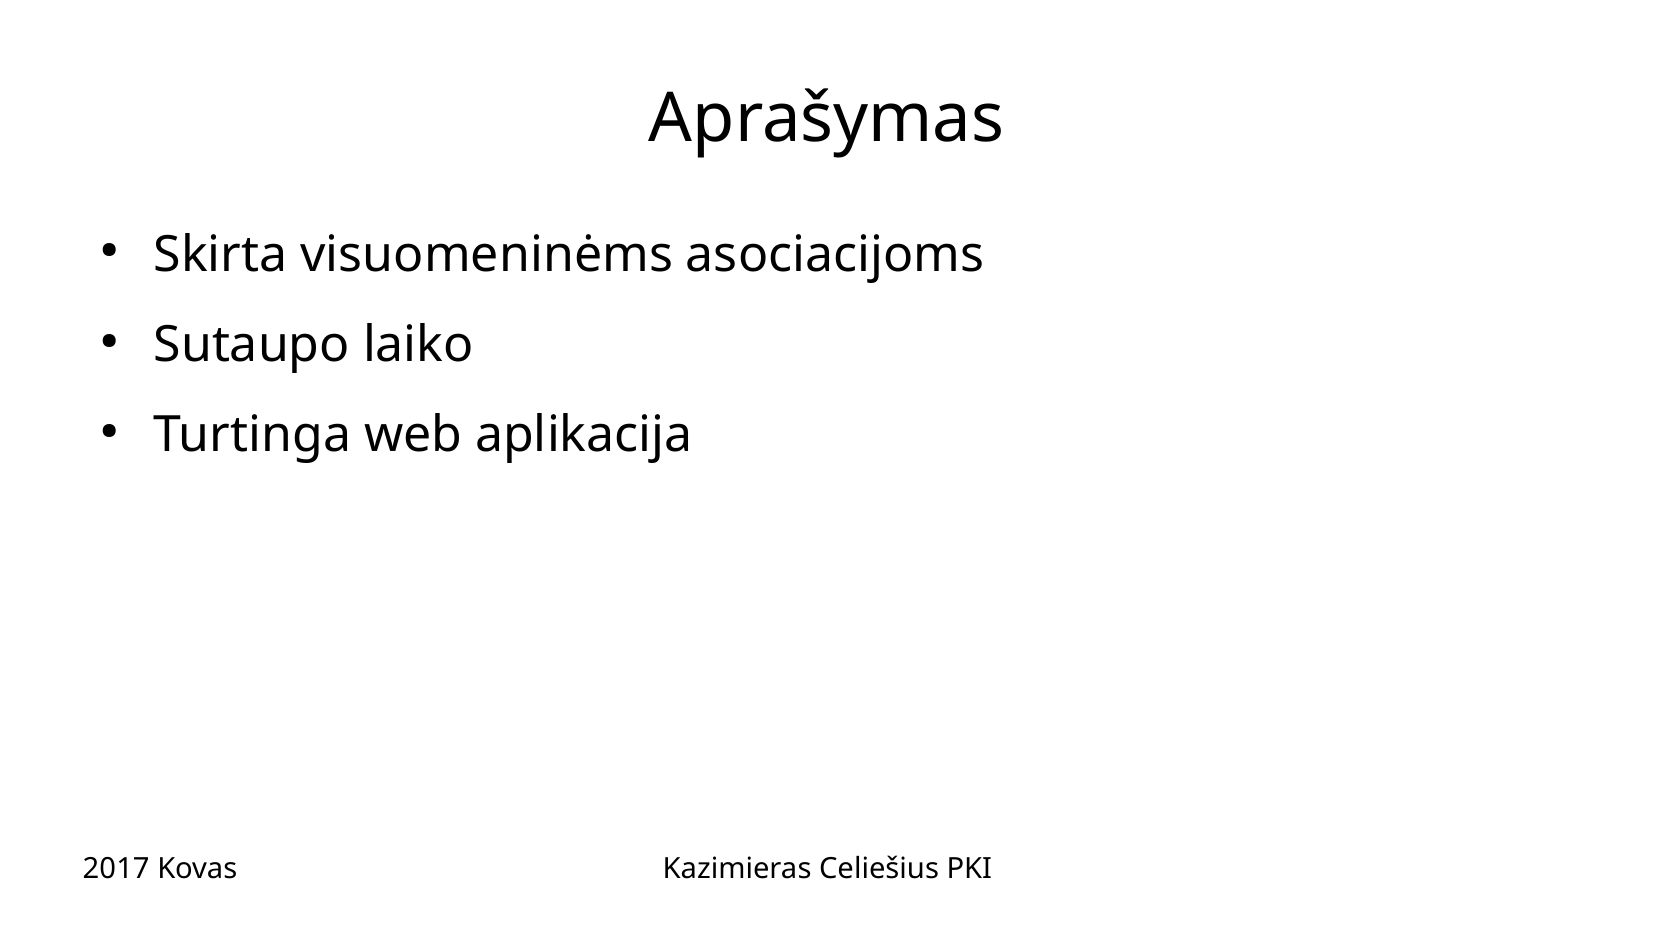

# Aprašymas
Skirta visuomeninėms asociacijoms
Sutaupo laiko
Turtinga web aplikacija
2017 Kovas
Kazimieras Celiešius PKI